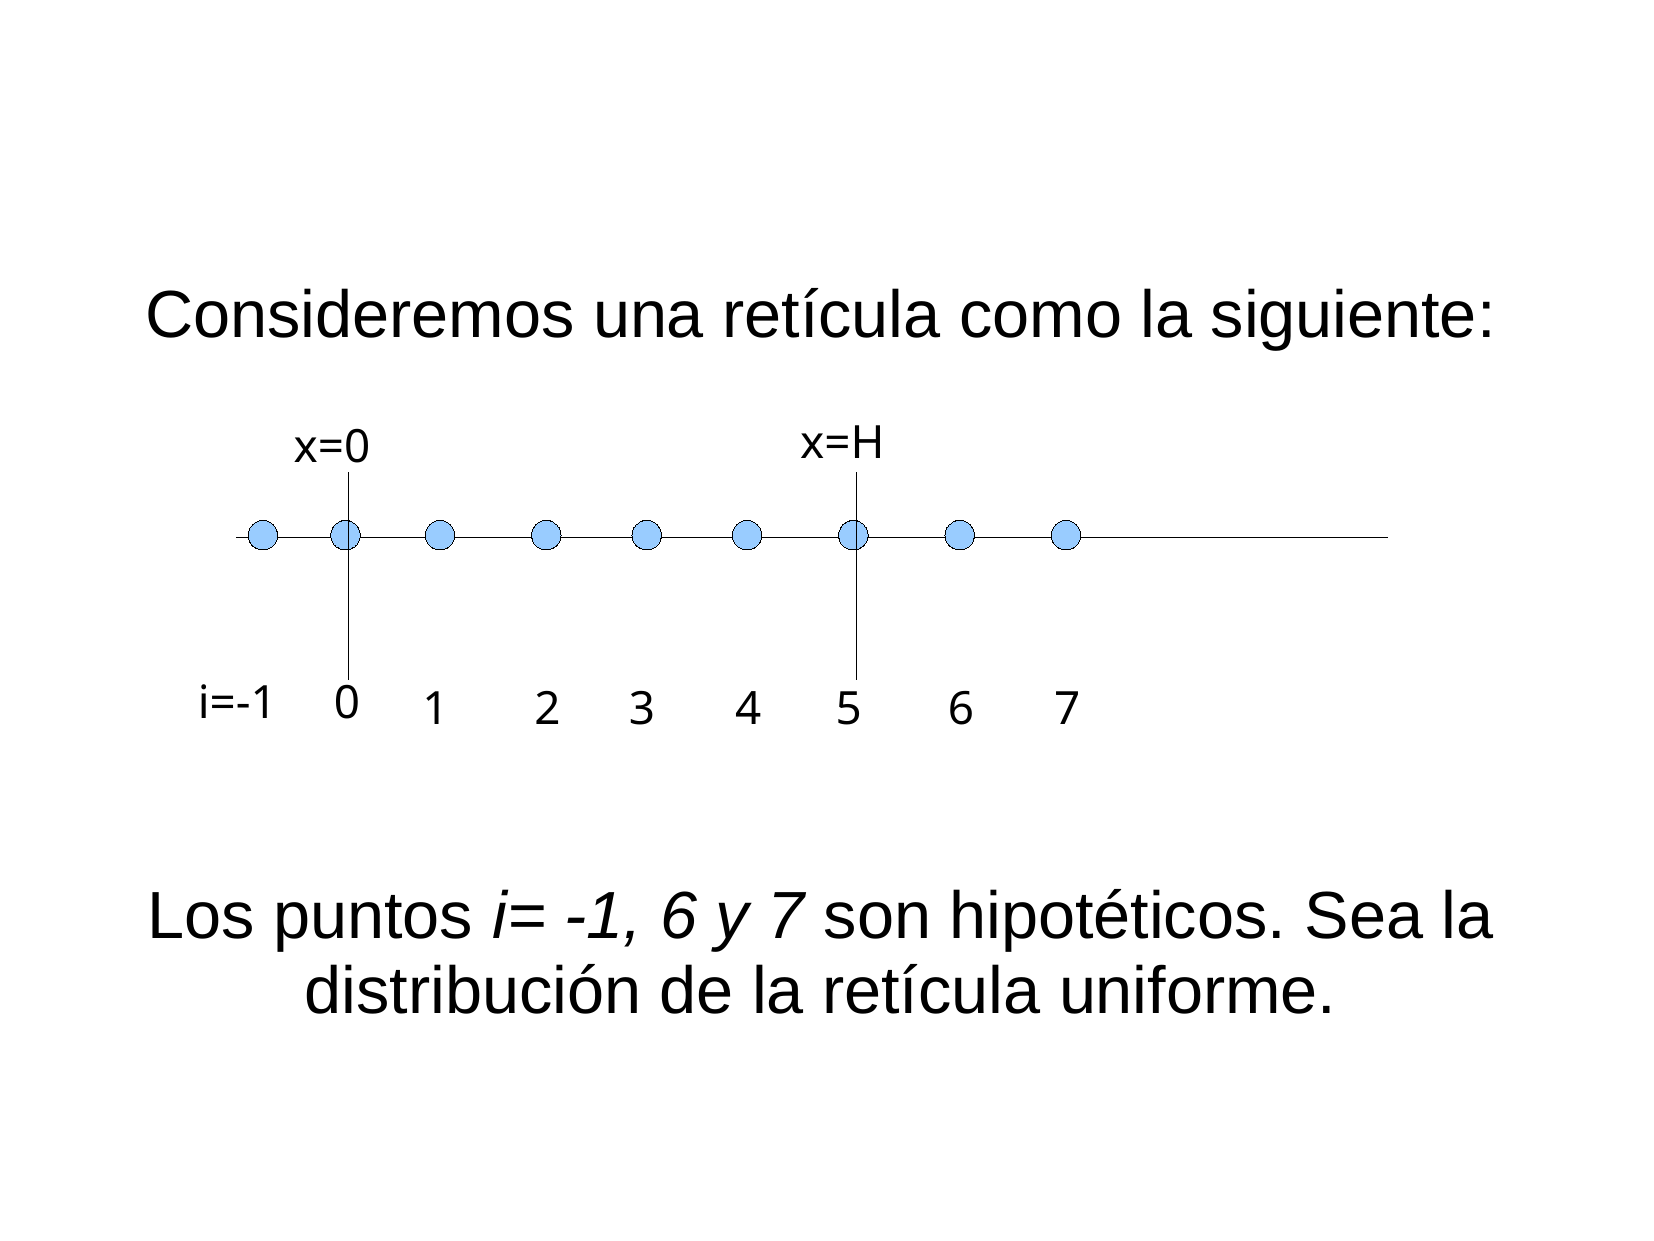

#
Consideremos una retícula como la siguiente:
x=H
x=0
0
i=-1
1
2
3
4
5
6
7
Los puntos i= -1, 6 y 7 son hipotéticos. Sea la distribución de la retícula uniforme.